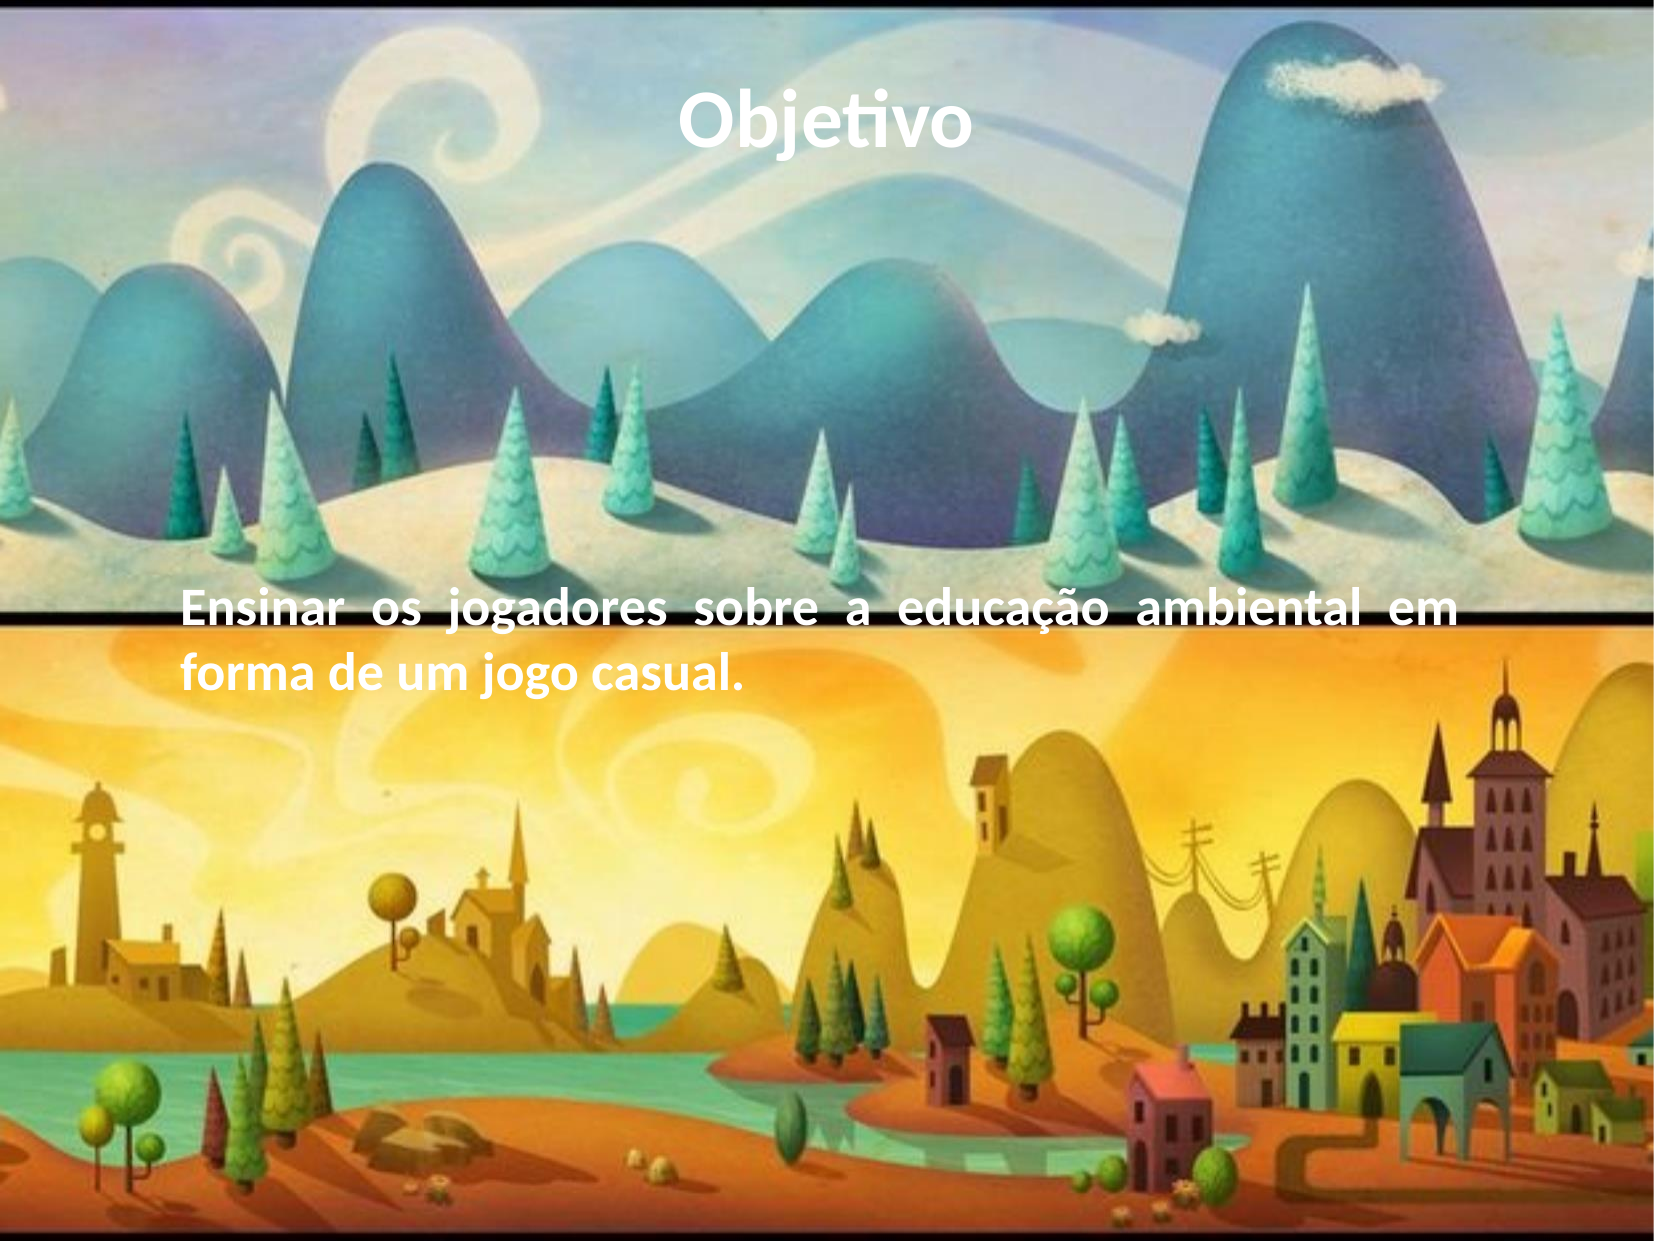

# Objetivo
Ensinar os jogadores sobre a educação ambiental em forma de um jogo casual.